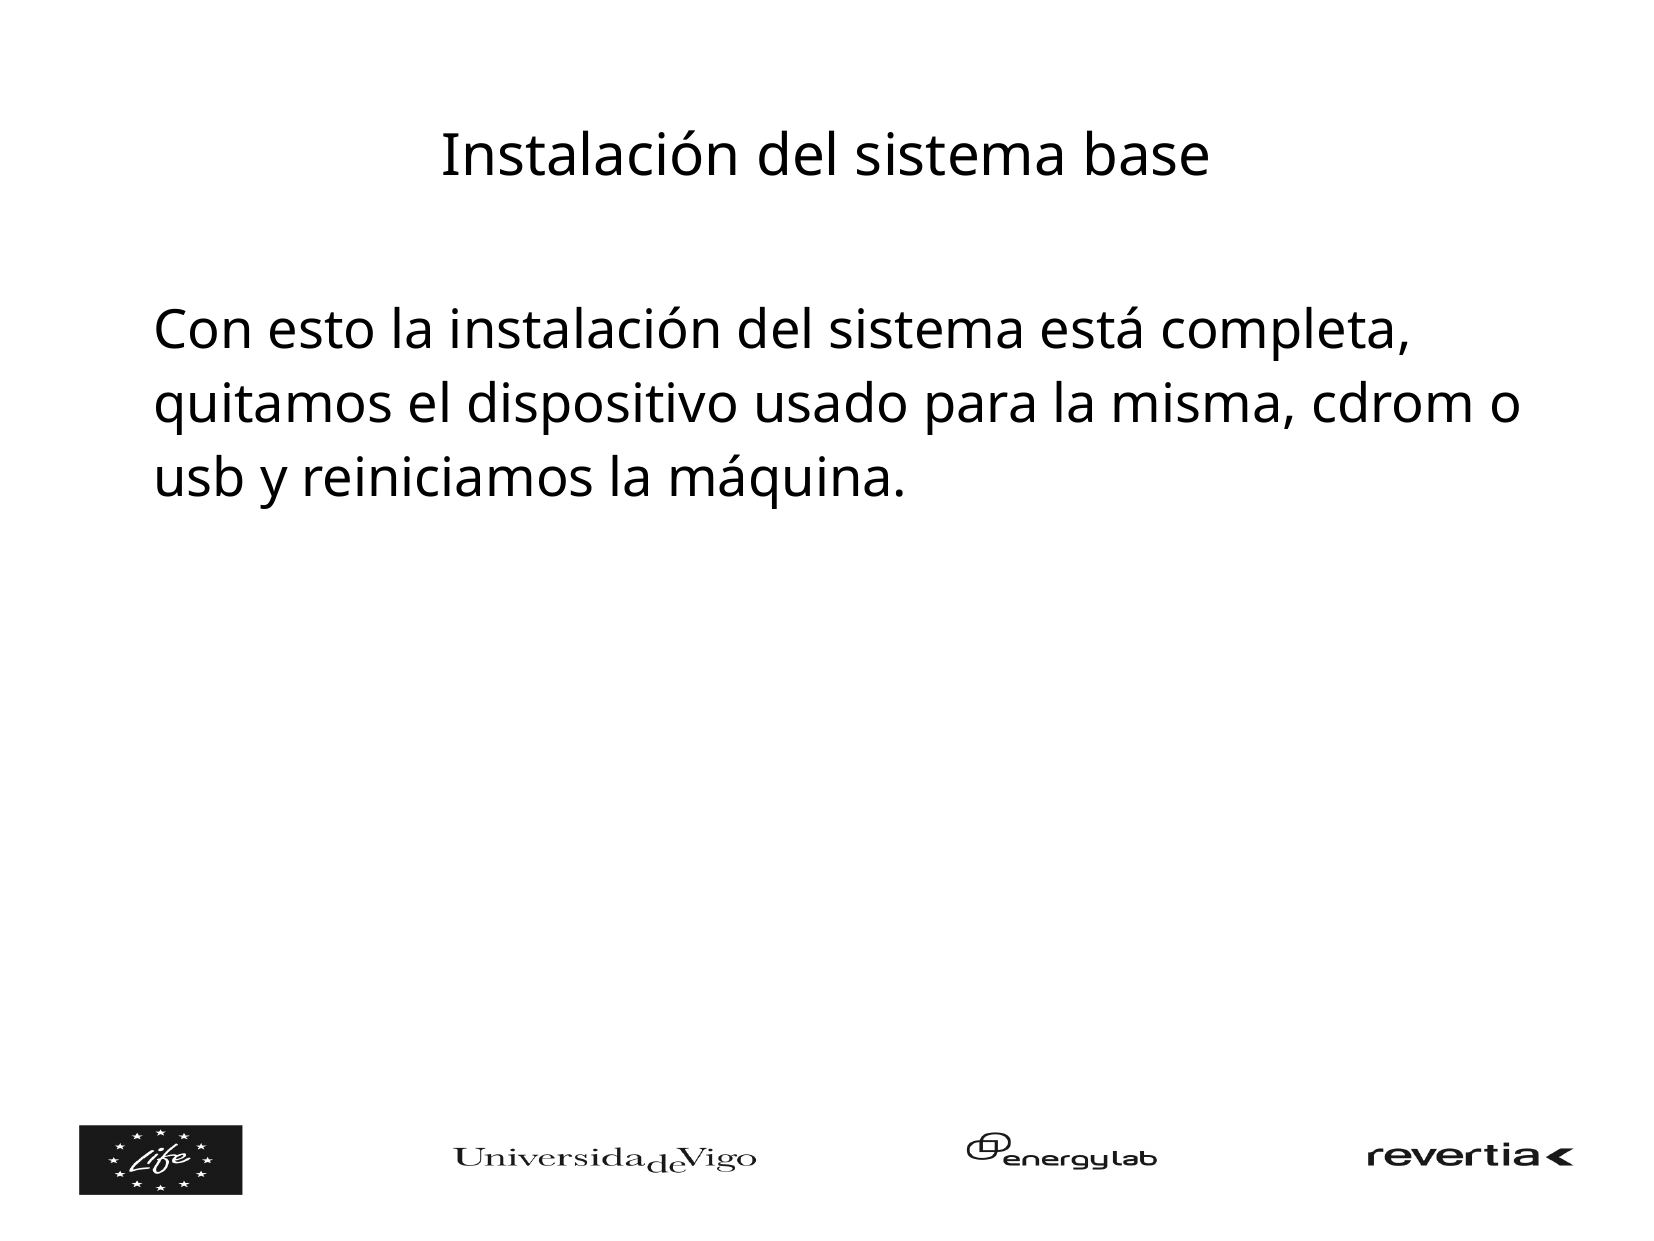

# Instalación del sistema base
Con esto la instalación del sistema está completa, quitamos el dispositivo usado para la misma, cdrom o usb y reiniciamos la máquina.